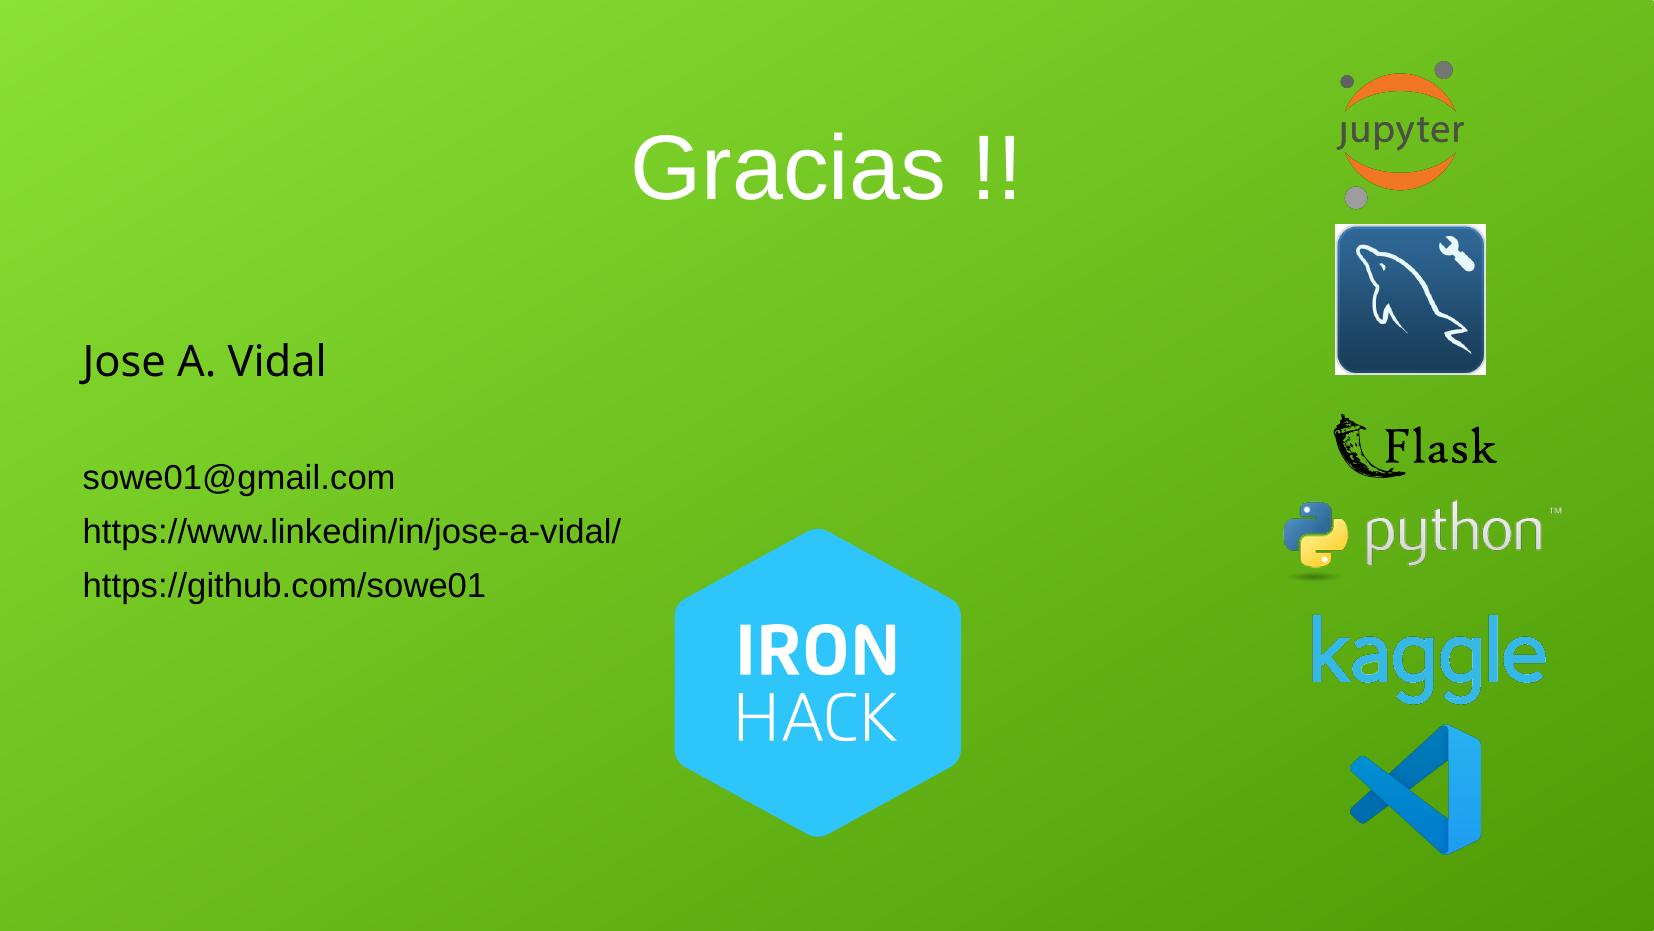

# Gracias !!
Jose A. Vidal
sowe01@gmail.com
https://www.linkedin/in/jose-a-vidal/
https://github.com/sowe01